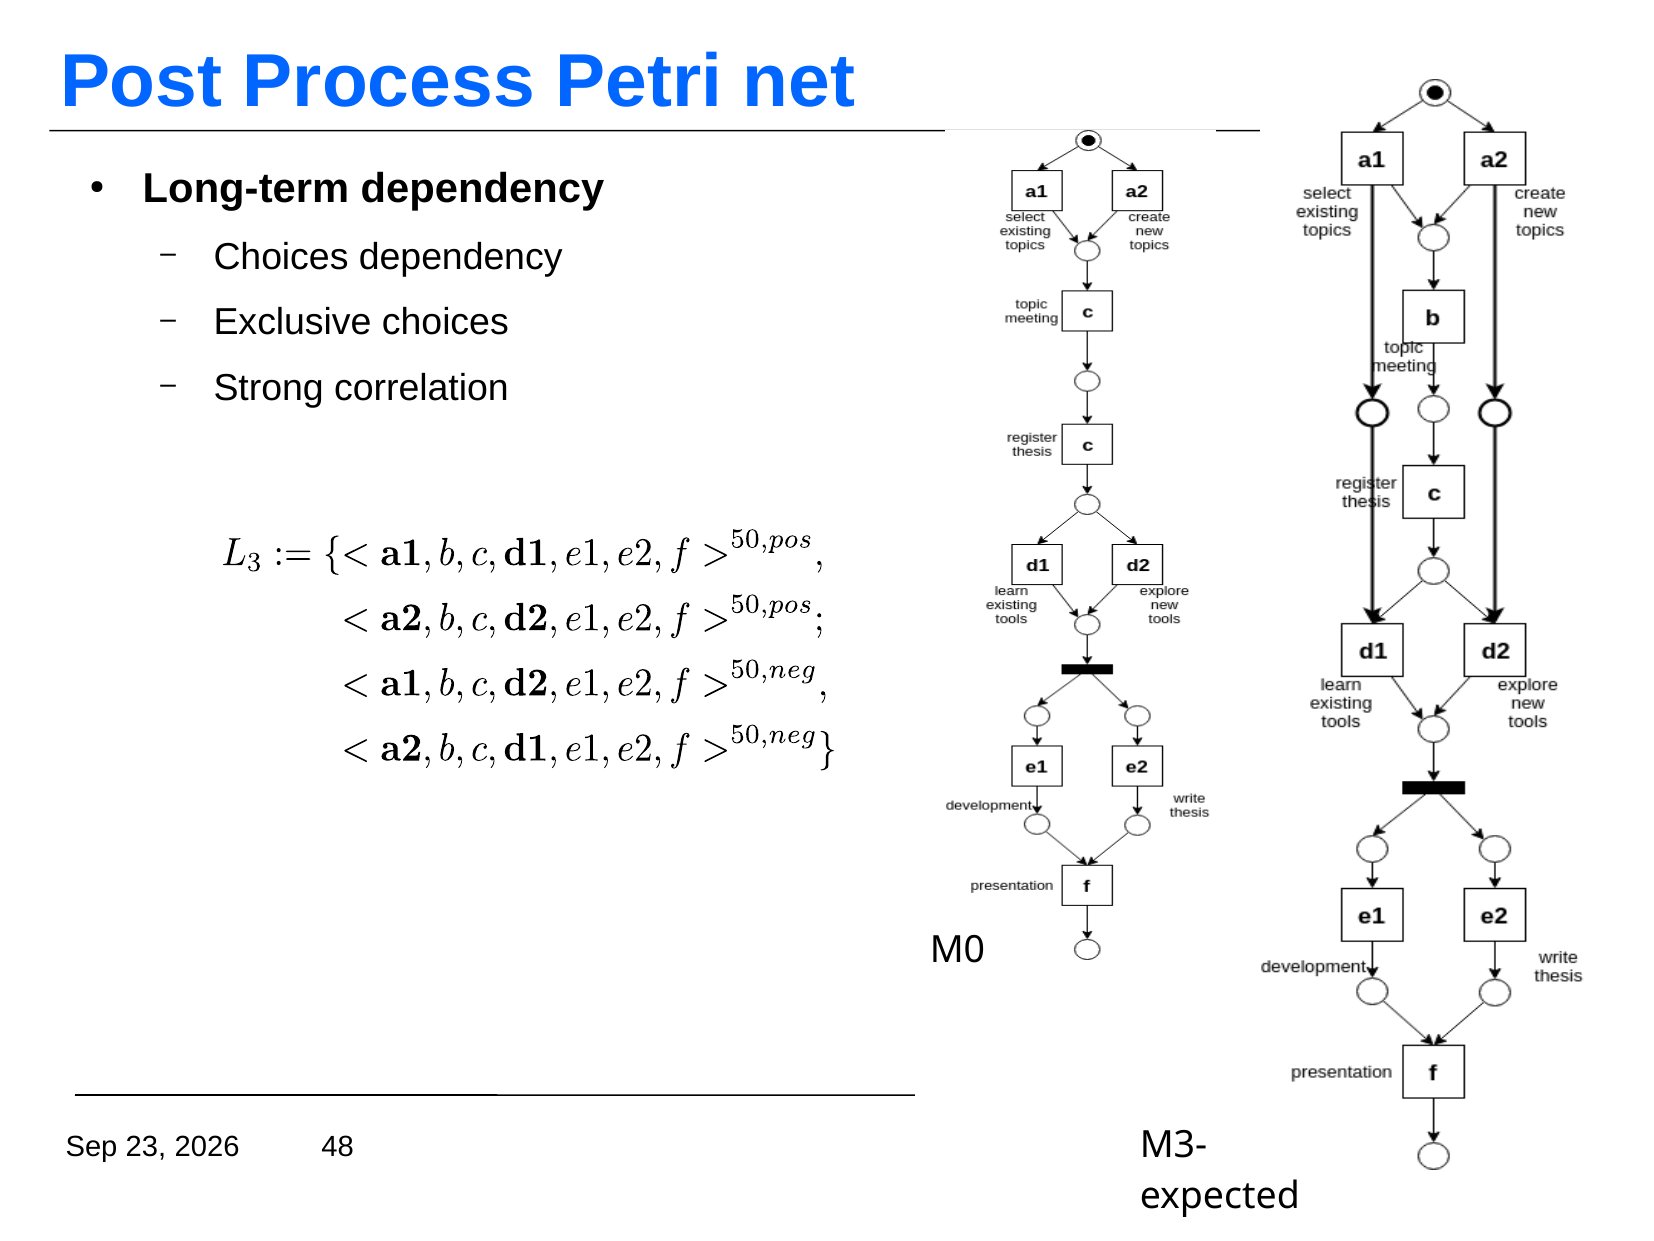

# Post Process Petri net
Long-term dependency
Choices dependency
Exclusive choices
Strong correlation
M0
M3-expected